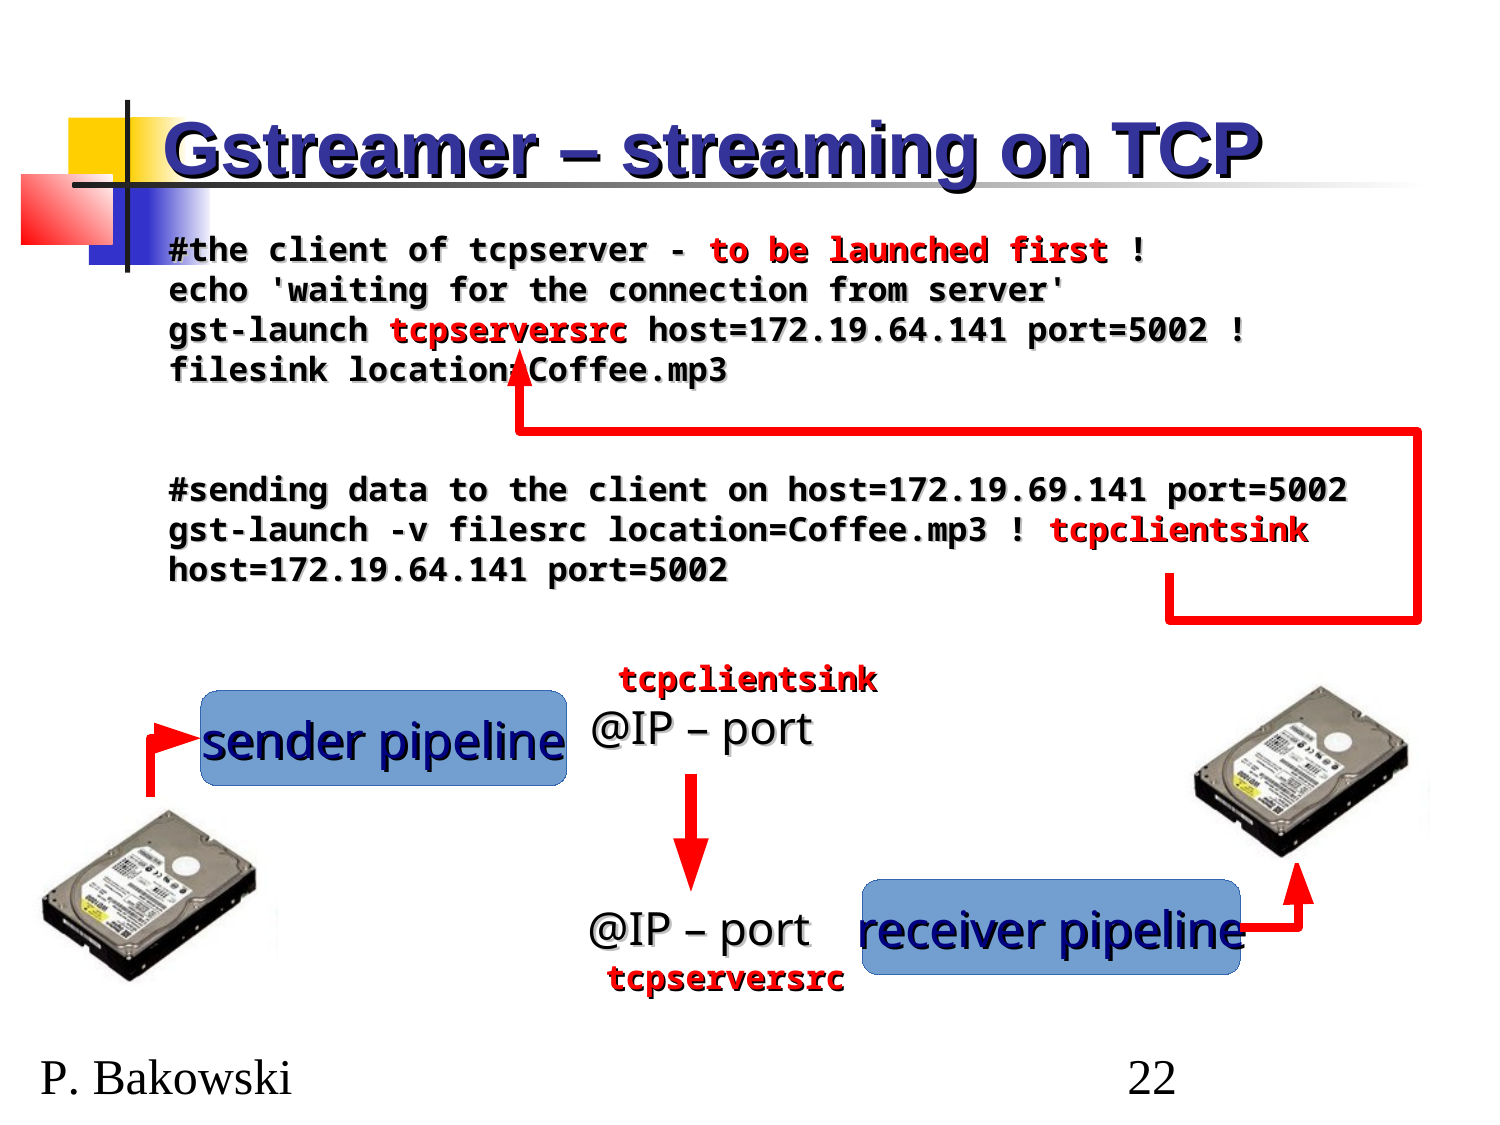

# Gstreamer – streaming on TCP
#the client of tcpserver - to be launched first !
echo 'waiting for the connection from server'
gst-launch tcpserversrc host=172.19.64.141 port=5002 ! filesink location=Coffee.mp3
#sending data to the client on host=172.19.69.141 port=5002
gst-launch -v filesrc location=Coffee.mp3 ! tcpclientsink host=172.19.64.141 port=5002
tcpclientsink
sender pipeline
@IP – port
receiver pipeline
@IP – port
tcpserversrc
P.Bakowski
22